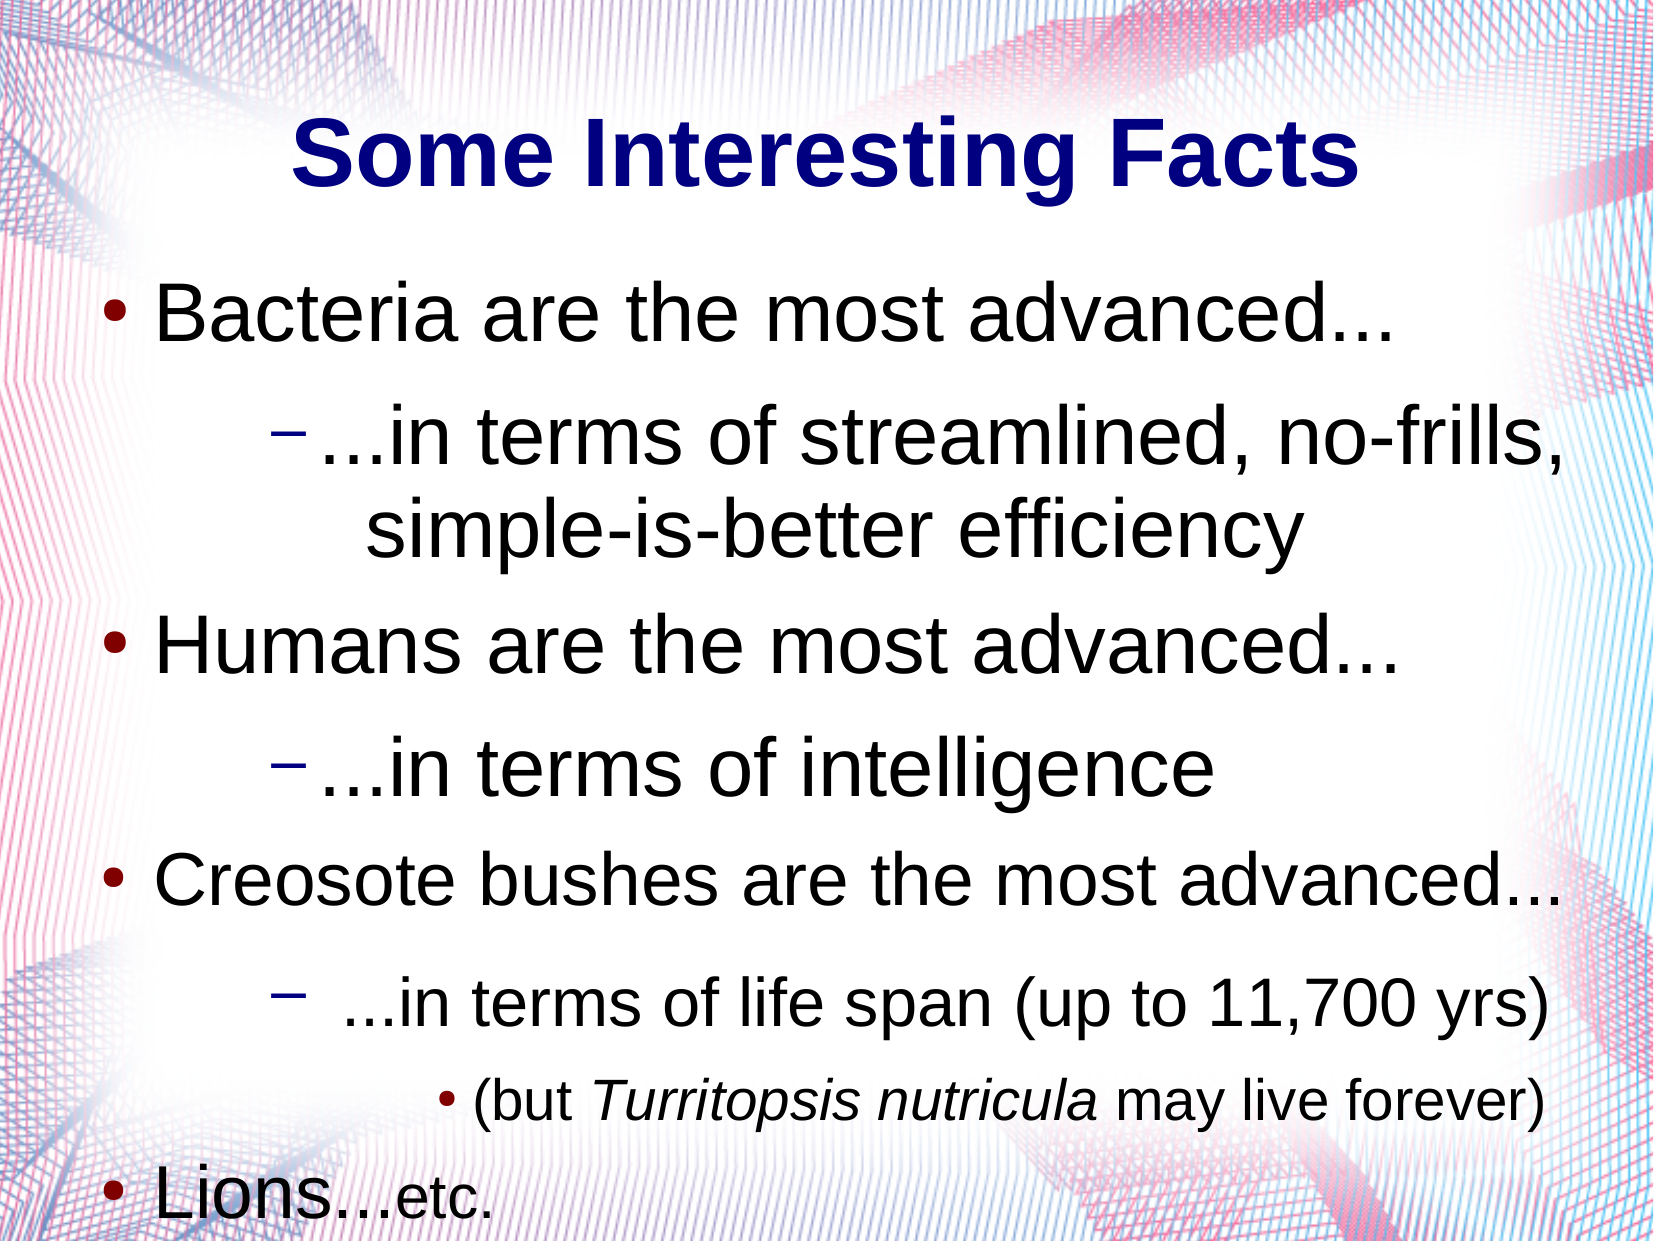

# Some Interesting Facts
Bacteria are the most advanced...
...in terms of streamlined, no-frills, simple-is-better efficiency
Humans are the most advanced...
...in terms of intelligence
Creosote bushes are the most advanced...
 ...in terms of life span (up to 11,700 yrs)
(but Turritopsis nutricula may live forever)
Lions...etc.